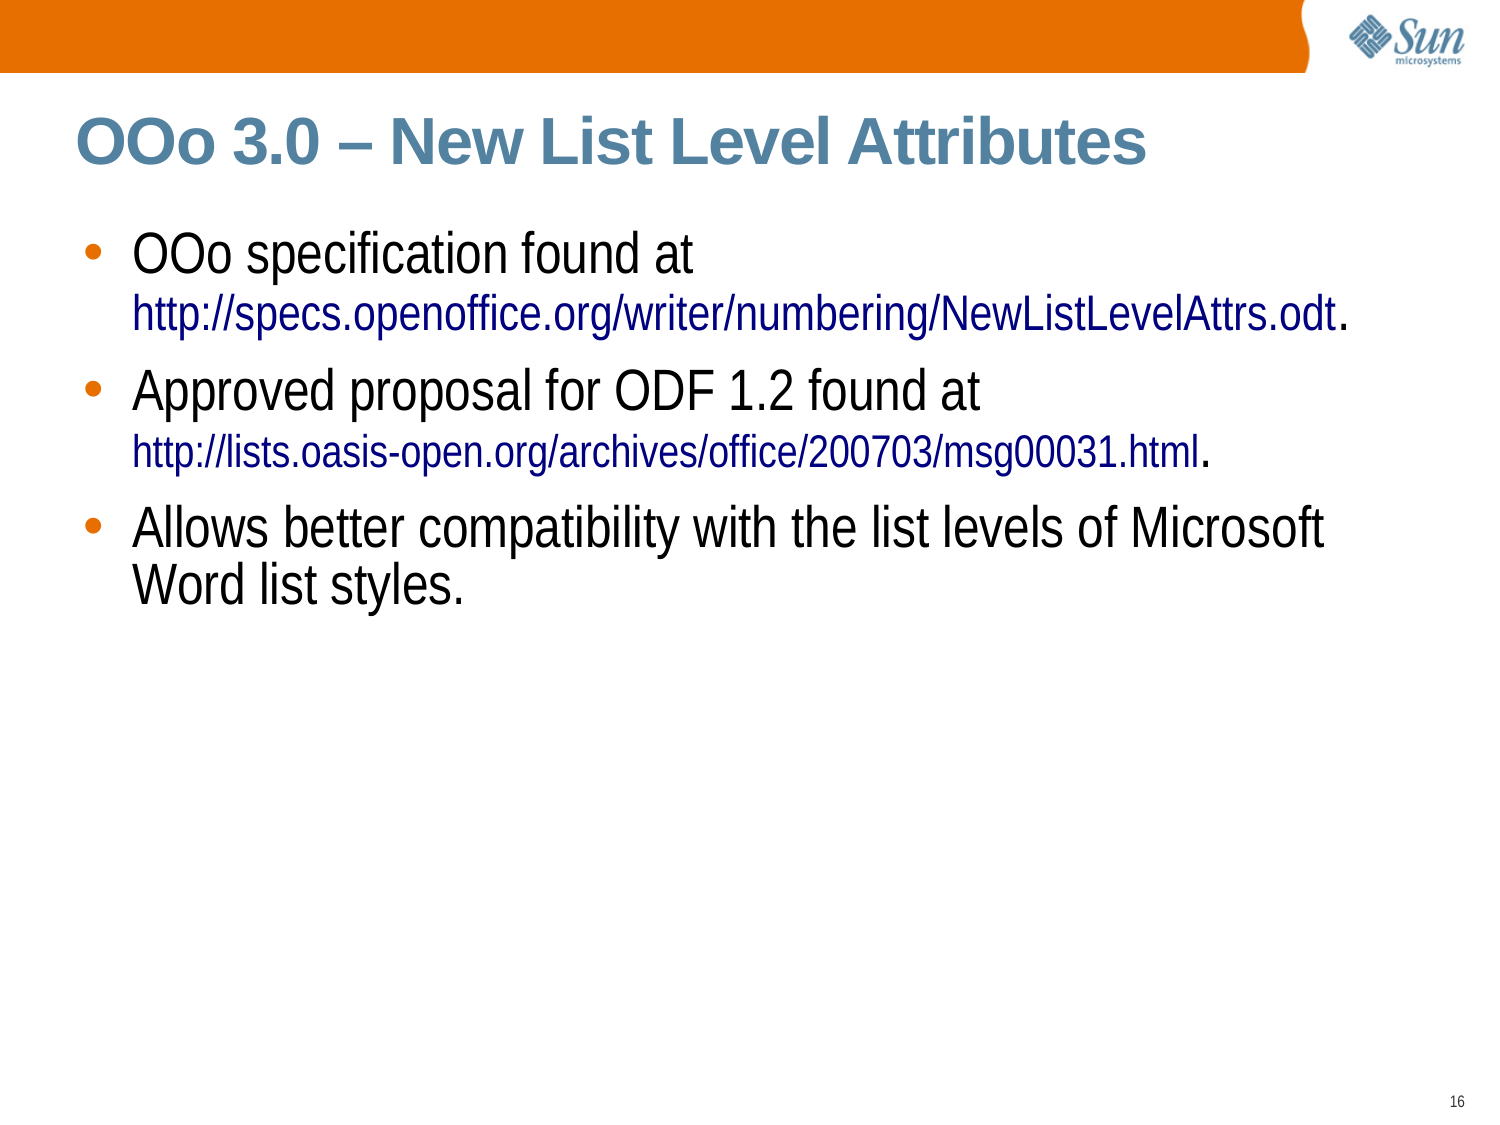

# OOo 3.0 – New List Level Attributes
OOo specification found at http://specs.openoffice.org/writer/numbering/NewListLevelAttrs.odt.
Approved proposal for ODF 1.2 found at http://lists.oasis-open.org/archives/office/200703/msg00031.html.
Allows better compatibility with the list levels of Microsoft Word list styles.